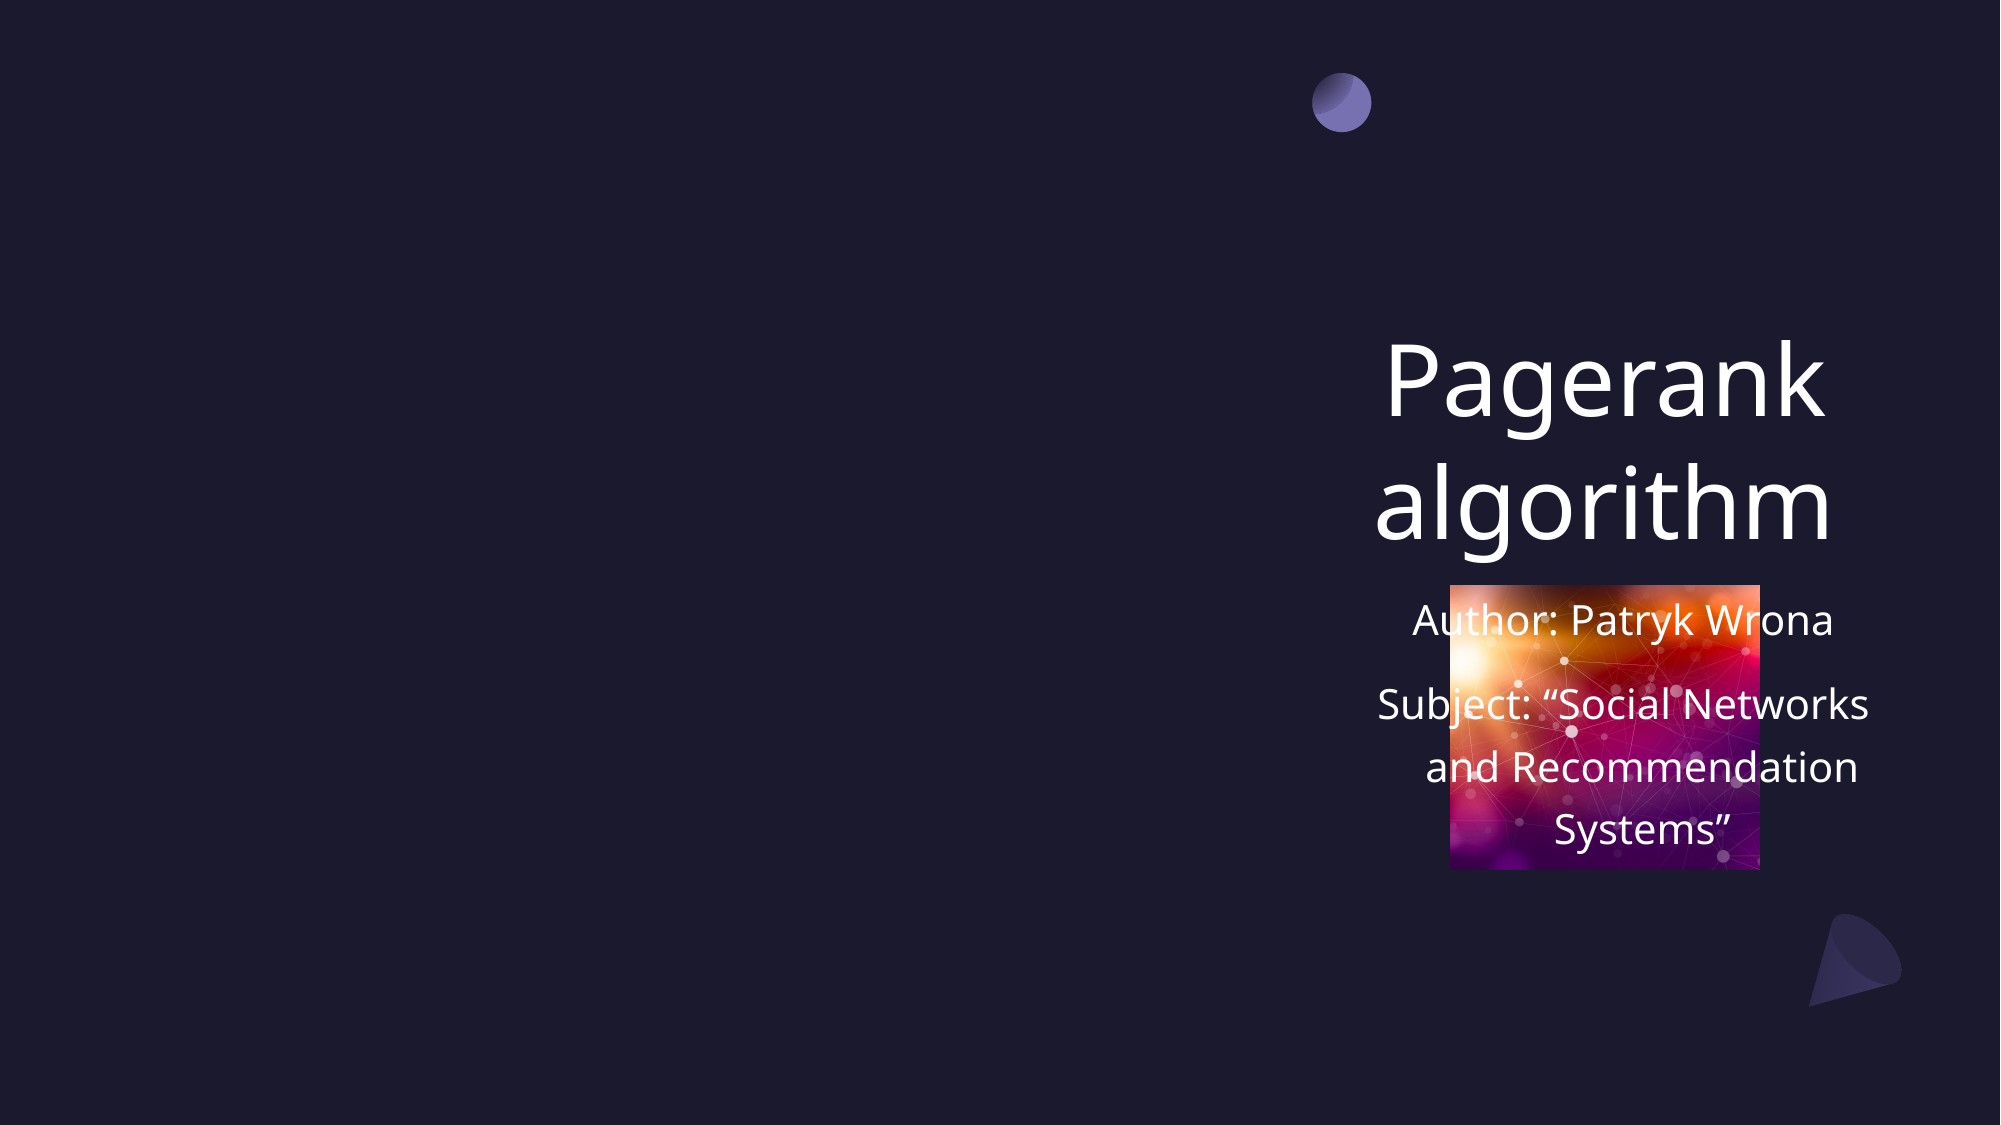

# Pagerank algorithm
Author: Patryk Wrona
Subject: “Social Networks and Recommendation Systems”